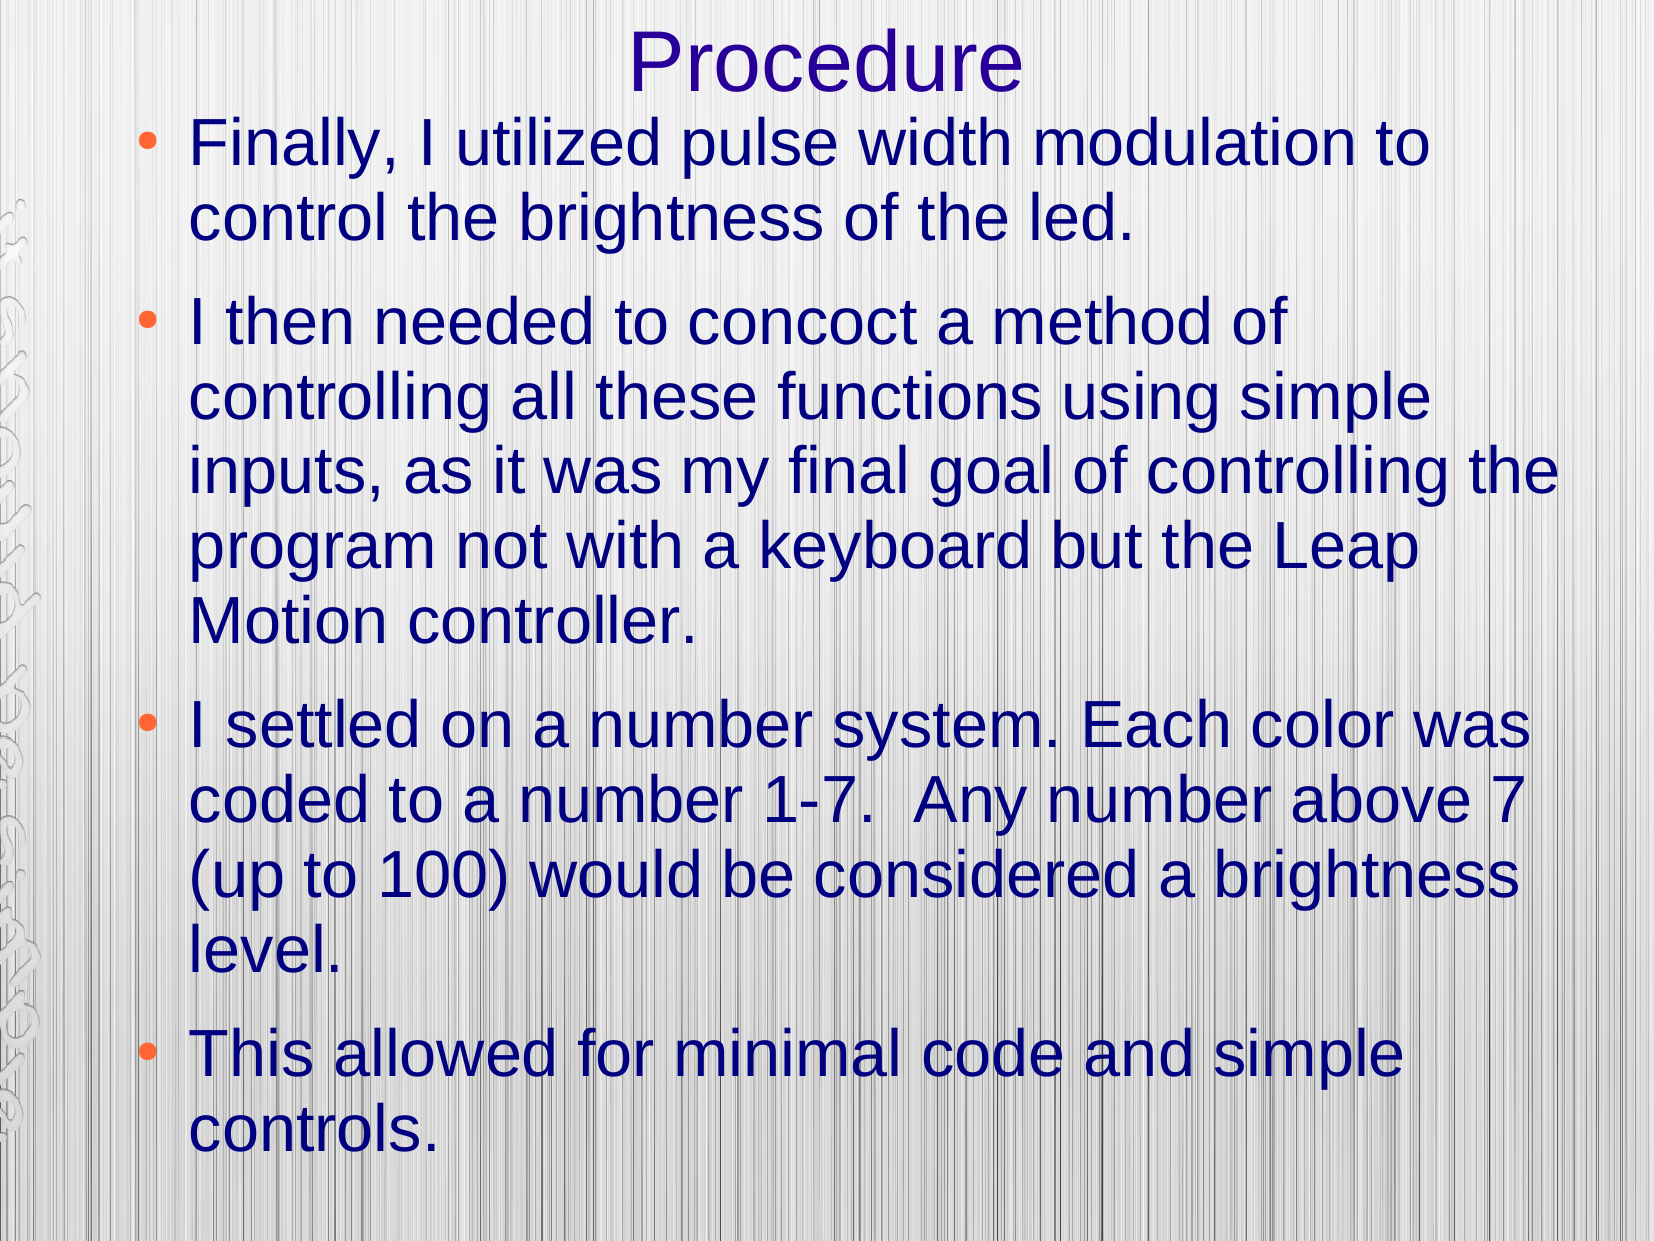

# Procedure
Finally, I utilized pulse width modulation to control the brightness of the led.
I then needed to concoct a method of controlling all these functions using simple inputs, as it was my final goal of controlling the program not with a keyboard but the Leap Motion controller.
I settled on a number system. Each color was coded to a number 1-7. Any number above 7 (up to 100) would be considered a brightness level.
This allowed for minimal code and simple controls.